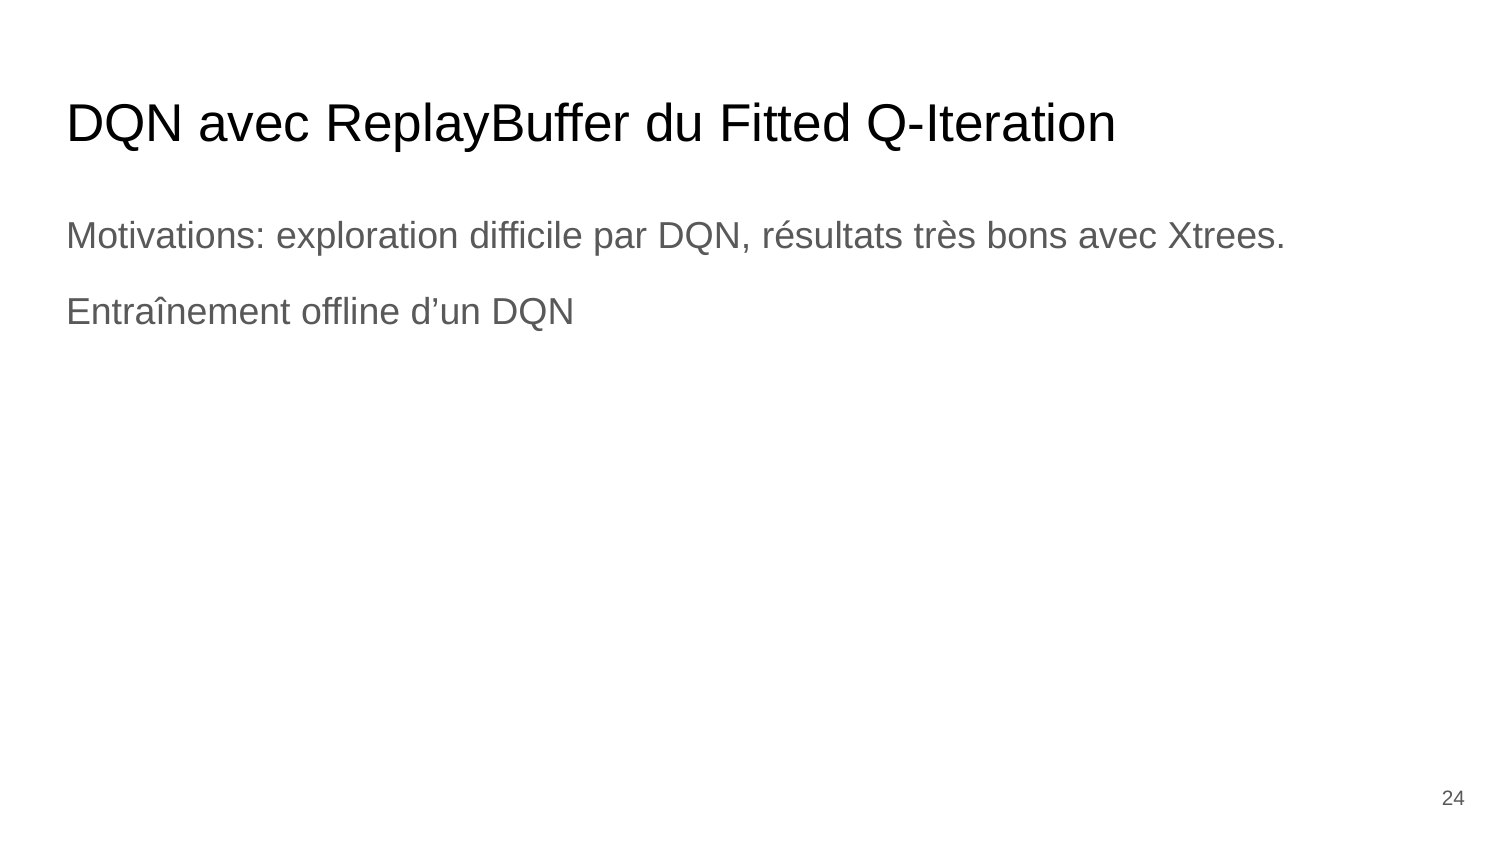

# DQN avec ReplayBuffer du Fitted Q-Iteration
Motivations: exploration difficile par DQN, résultats très bons avec Xtrees.
Entraînement offline d’un DQN